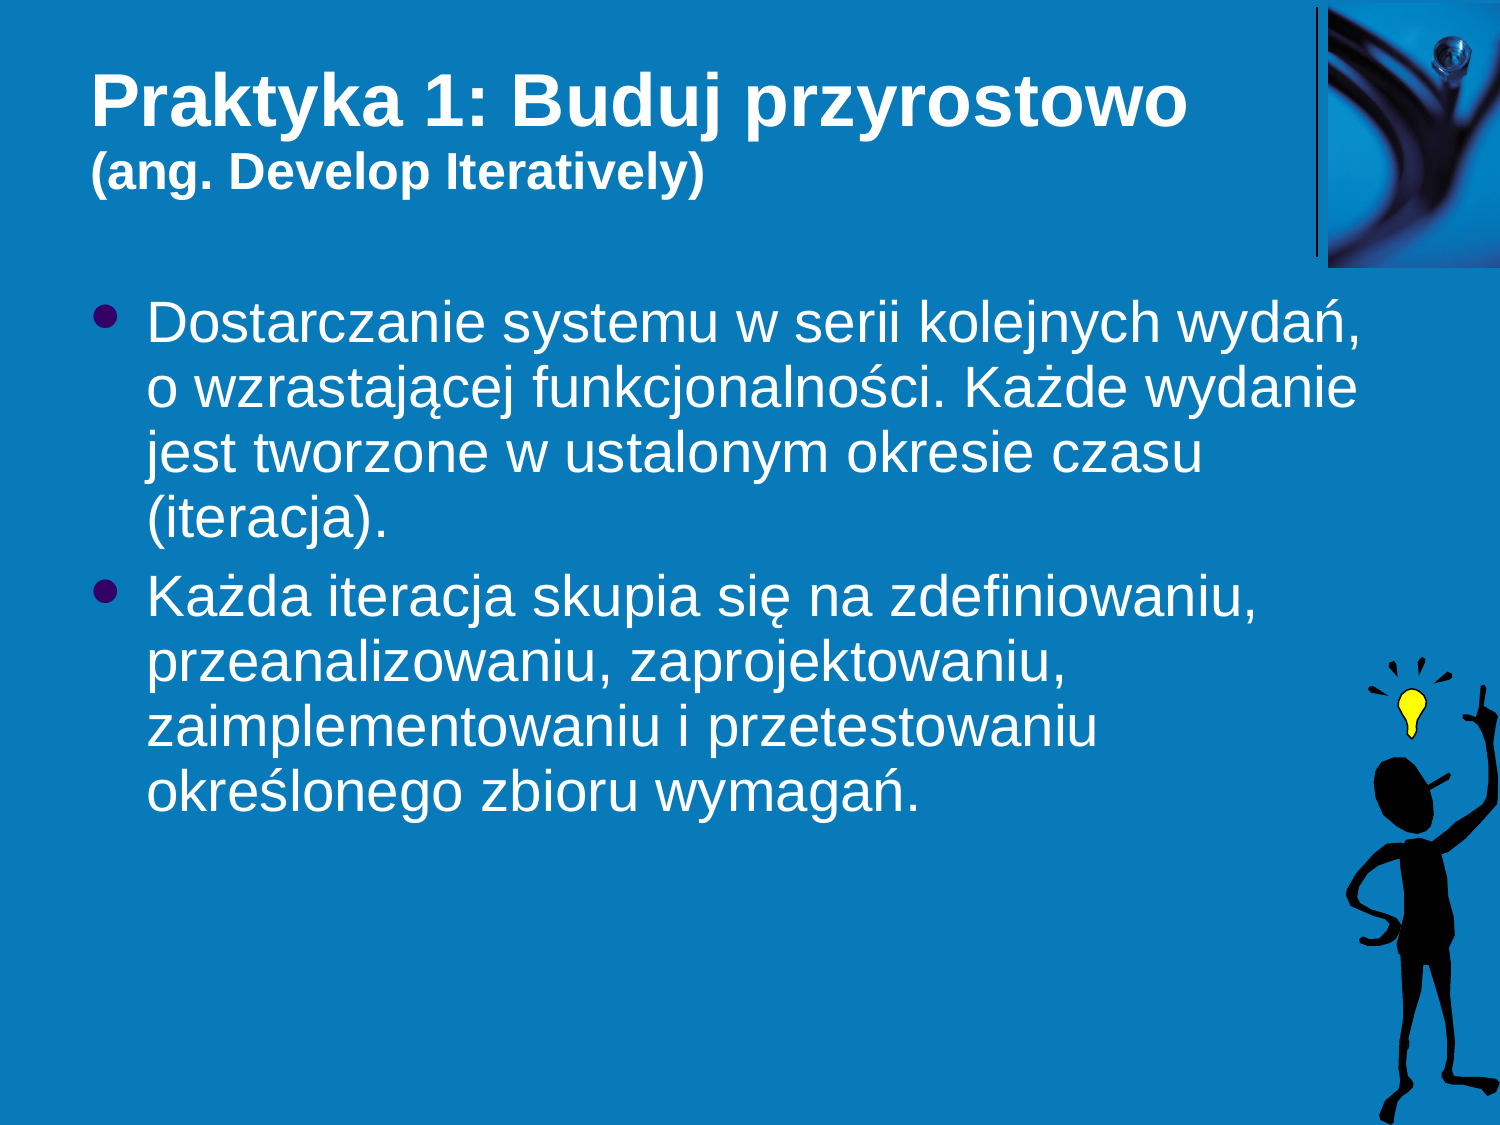

# Praktyka 1: Buduj przyrostowo (ang. Develop Iteratively)
Dostarczanie systemu w serii kolejnych wydań, o wzrastającej funkcjonalności. Każde wydanie jest tworzone w ustalonym okresie czasu (iteracja).
Każda iteracja skupia się na zdefiniowaniu, przeanalizowaniu, zaprojektowaniu, zaimplementowaniu i przetestowaniu określonego zbioru wymagań.
9